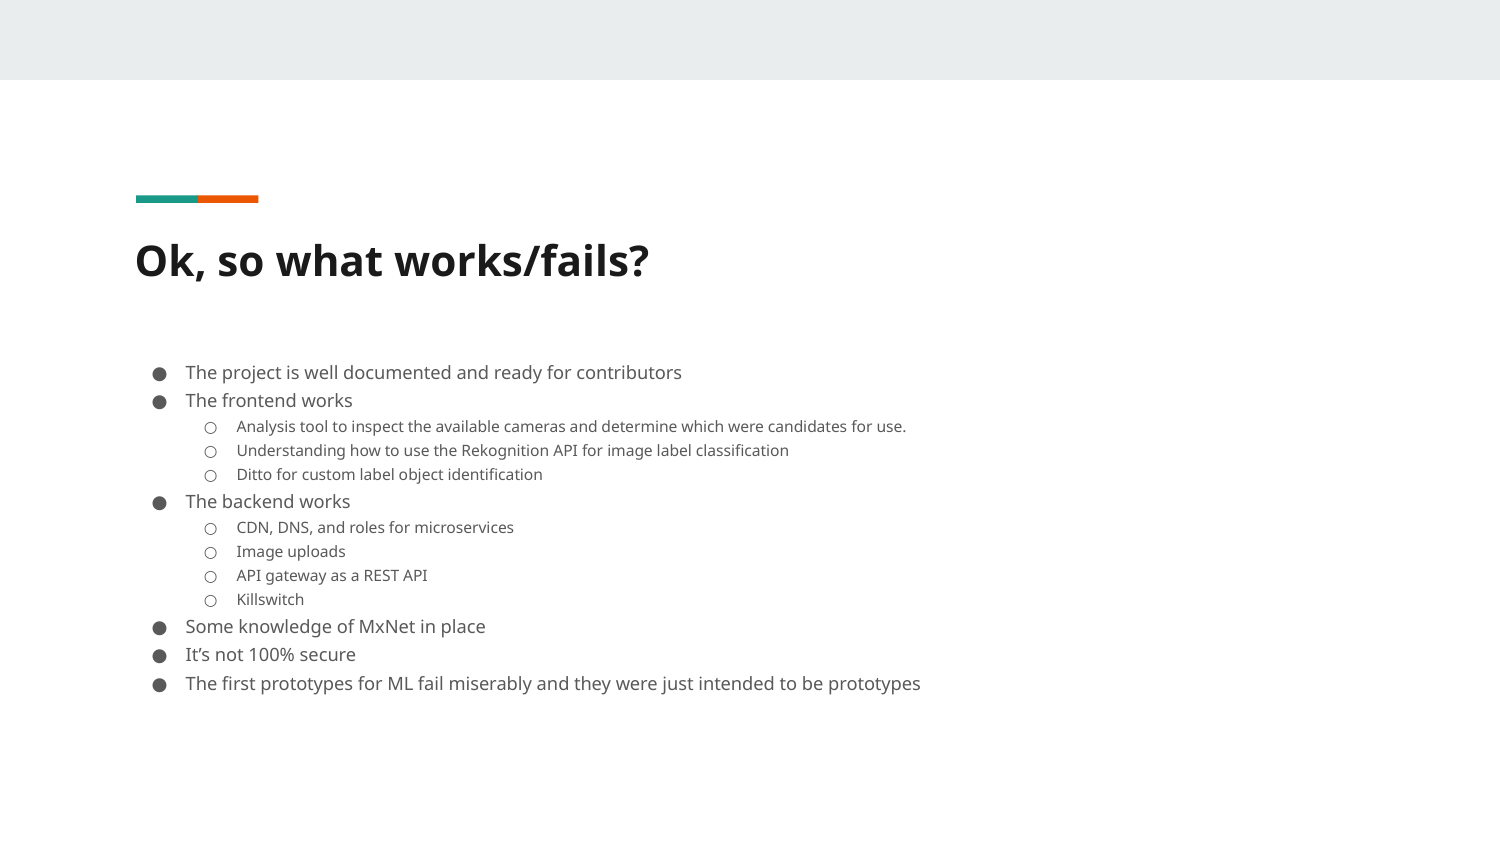

# Ok, so what works/fails?
The project is well documented and ready for contributors
The frontend works
Analysis tool to inspect the available cameras and determine which were candidates for use.
Understanding how to use the Rekognition API for image label classification
Ditto for custom label object identification
The backend works
CDN, DNS, and roles for microservices
Image uploads
API gateway as a REST API
Killswitch
Some knowledge of MxNet in place
It’s not 100% secure
The first prototypes for ML fail miserably and they were just intended to be prototypes